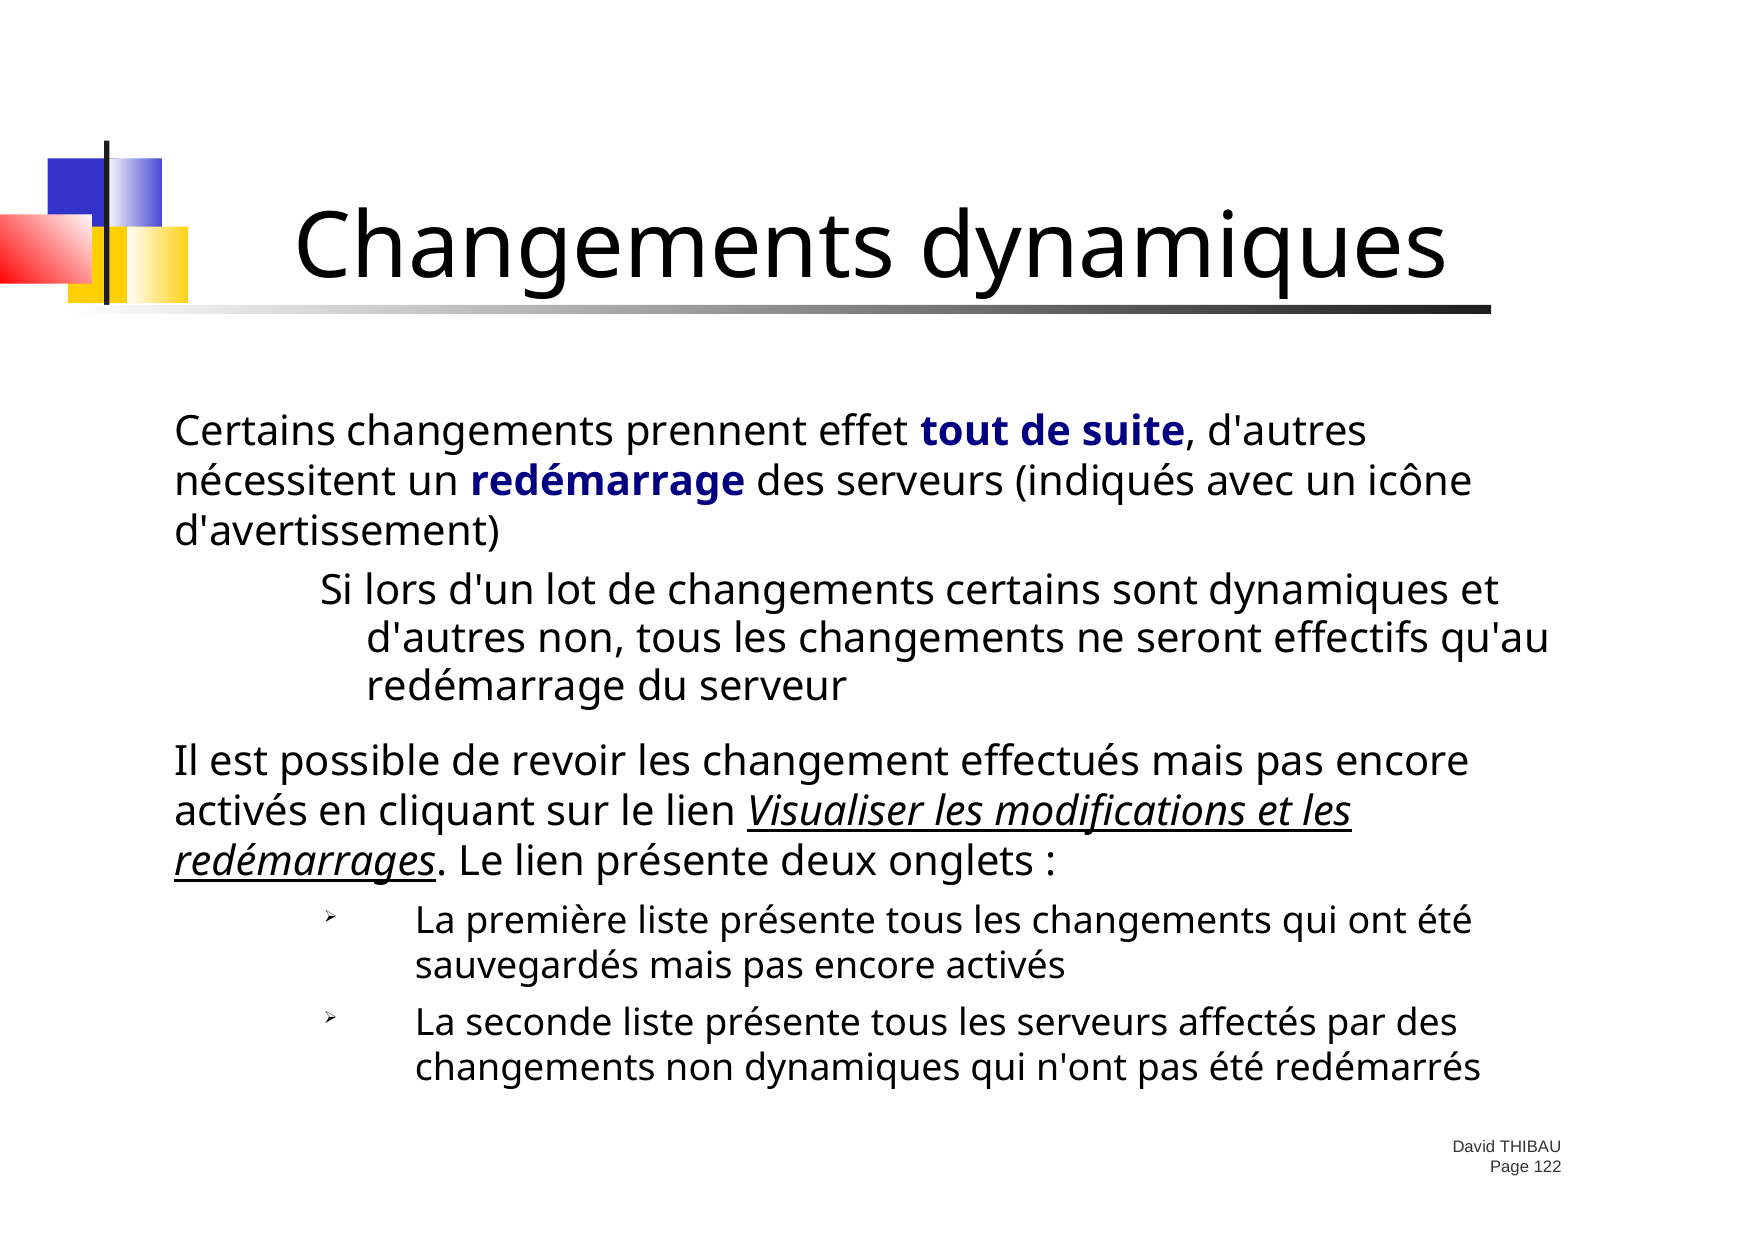

# Changements dynamiques
Certains changements prennent effet tout de suite, d'autres nécessitent un redémarrage des serveurs (indiqués avec un icône d'avertissement)
Si lors d'un lot de changements certains sont dynamiques et d'autres non, tous les changements ne seront effectifs qu'au redémarrage du serveur
Il est possible de revoir les changement effectués mais pas encore activés en cliquant sur le lien Visualiser les modifications et les redémarrages. Le lien présente deux onglets :
La première liste présente tous les changements qui ont été sauvegardés mais pas encore activés
La seconde liste présente tous les serveurs affectés par des changements non dynamiques qui n'ont pas été redémarrés